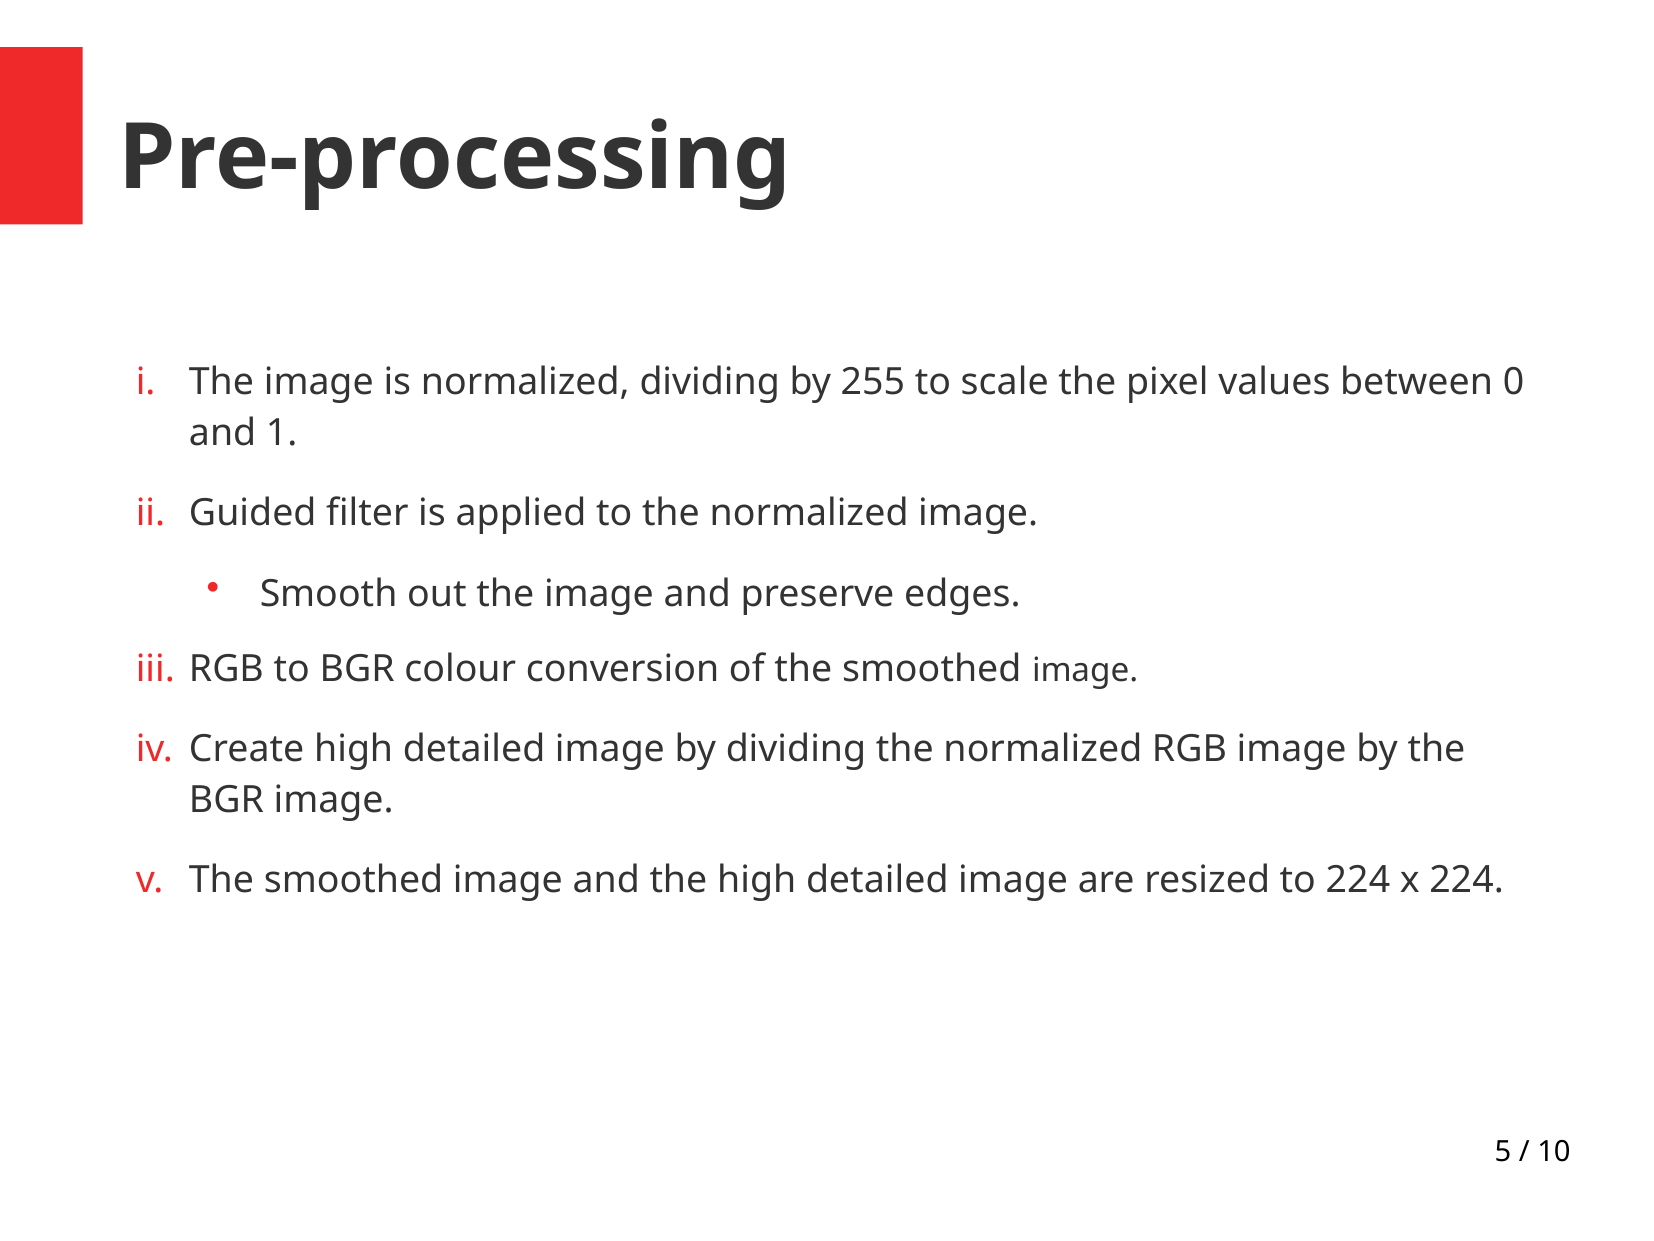

# Pre-processing
The image is normalized, dividing by 255 to scale the pixel values between 0 and 1.
Guided filter is applied to the normalized image.
Smooth out the image and preserve edges.
RGB to BGR colour conversion of the smoothed image.
Create high detailed image by dividing the normalized RGB image by the BGR image.
The smoothed image and the high detailed image are resized to 224 x 224.
5